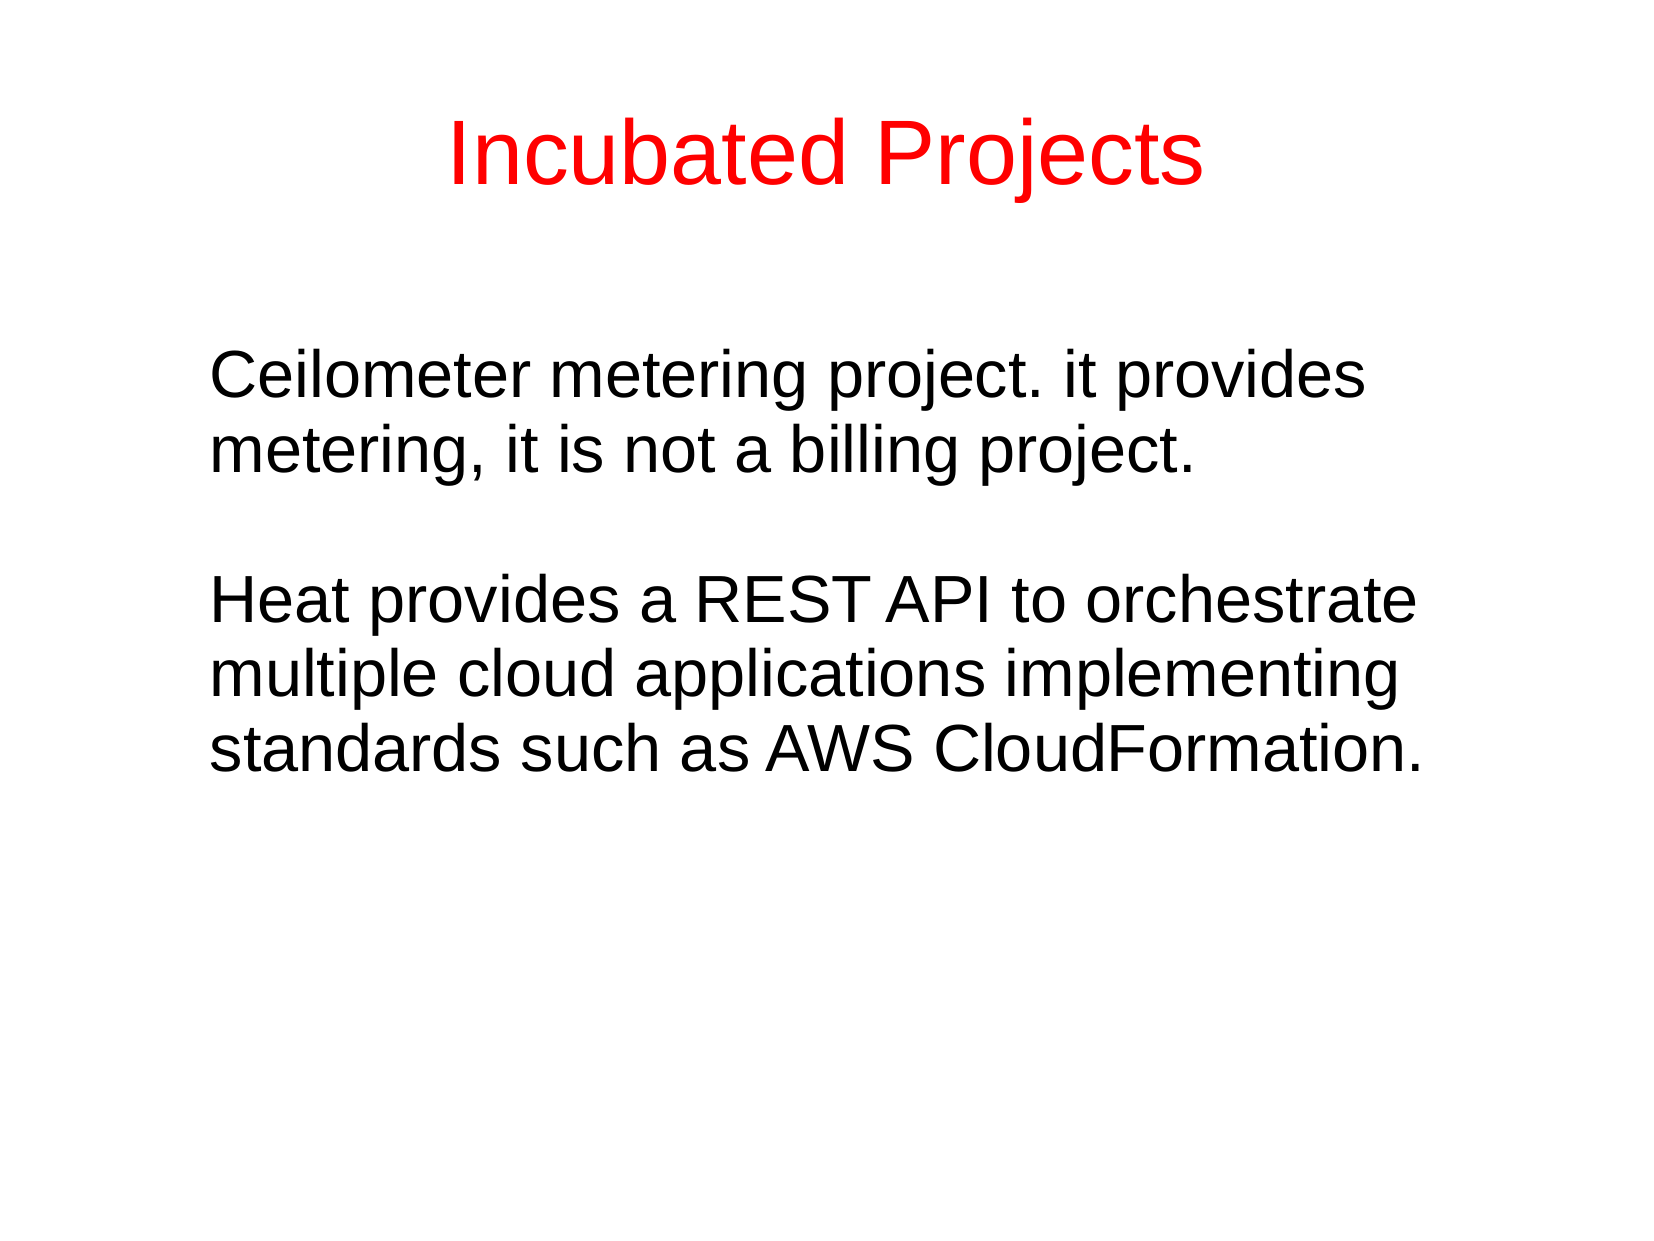

# Incubated Projects
Ceilometer metering project. it provides
metering, it is not a billing project.
Heat provides a REST API to orchestrate
multiple cloud applications implementing
standards such as AWS CloudFormation.